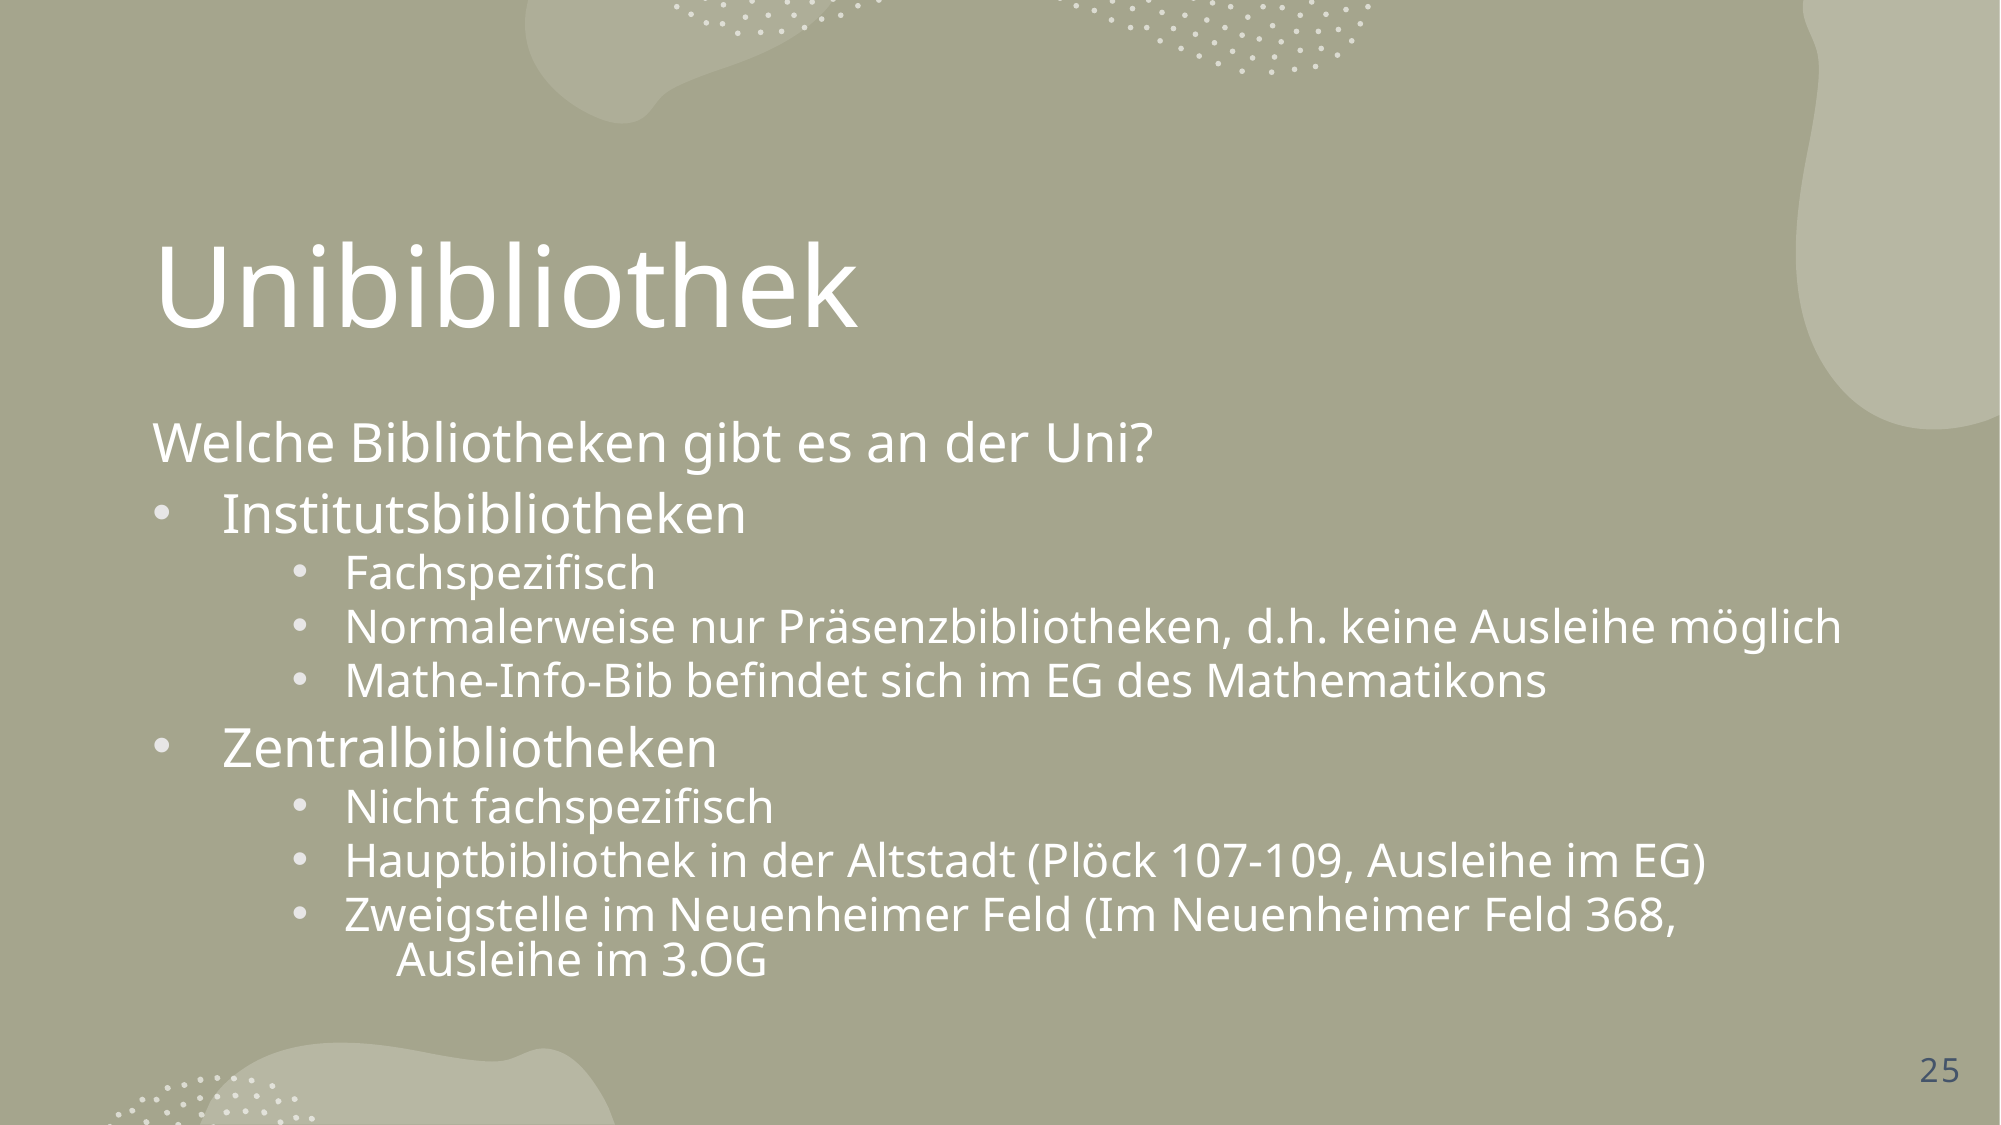

# Unibibliothek
Welche Bibliotheken gibt es an der Uni?
Institutsbibliotheken
Fachspezifisch
Normalerweise nur Präsenzbibliotheken, d.h. keine Ausleihe möglich
Mathe-Info-Bib befindet sich im EG des Mathematikons
Zentralbibliotheken
Nicht fachspezifisch
Hauptbibliothek in der Altstadt (Plöck 107-109, Ausleihe im EG)
Zweigstelle im Neuenheimer Feld (Im Neuenheimer Feld 368, Ausleihe im 3.OG